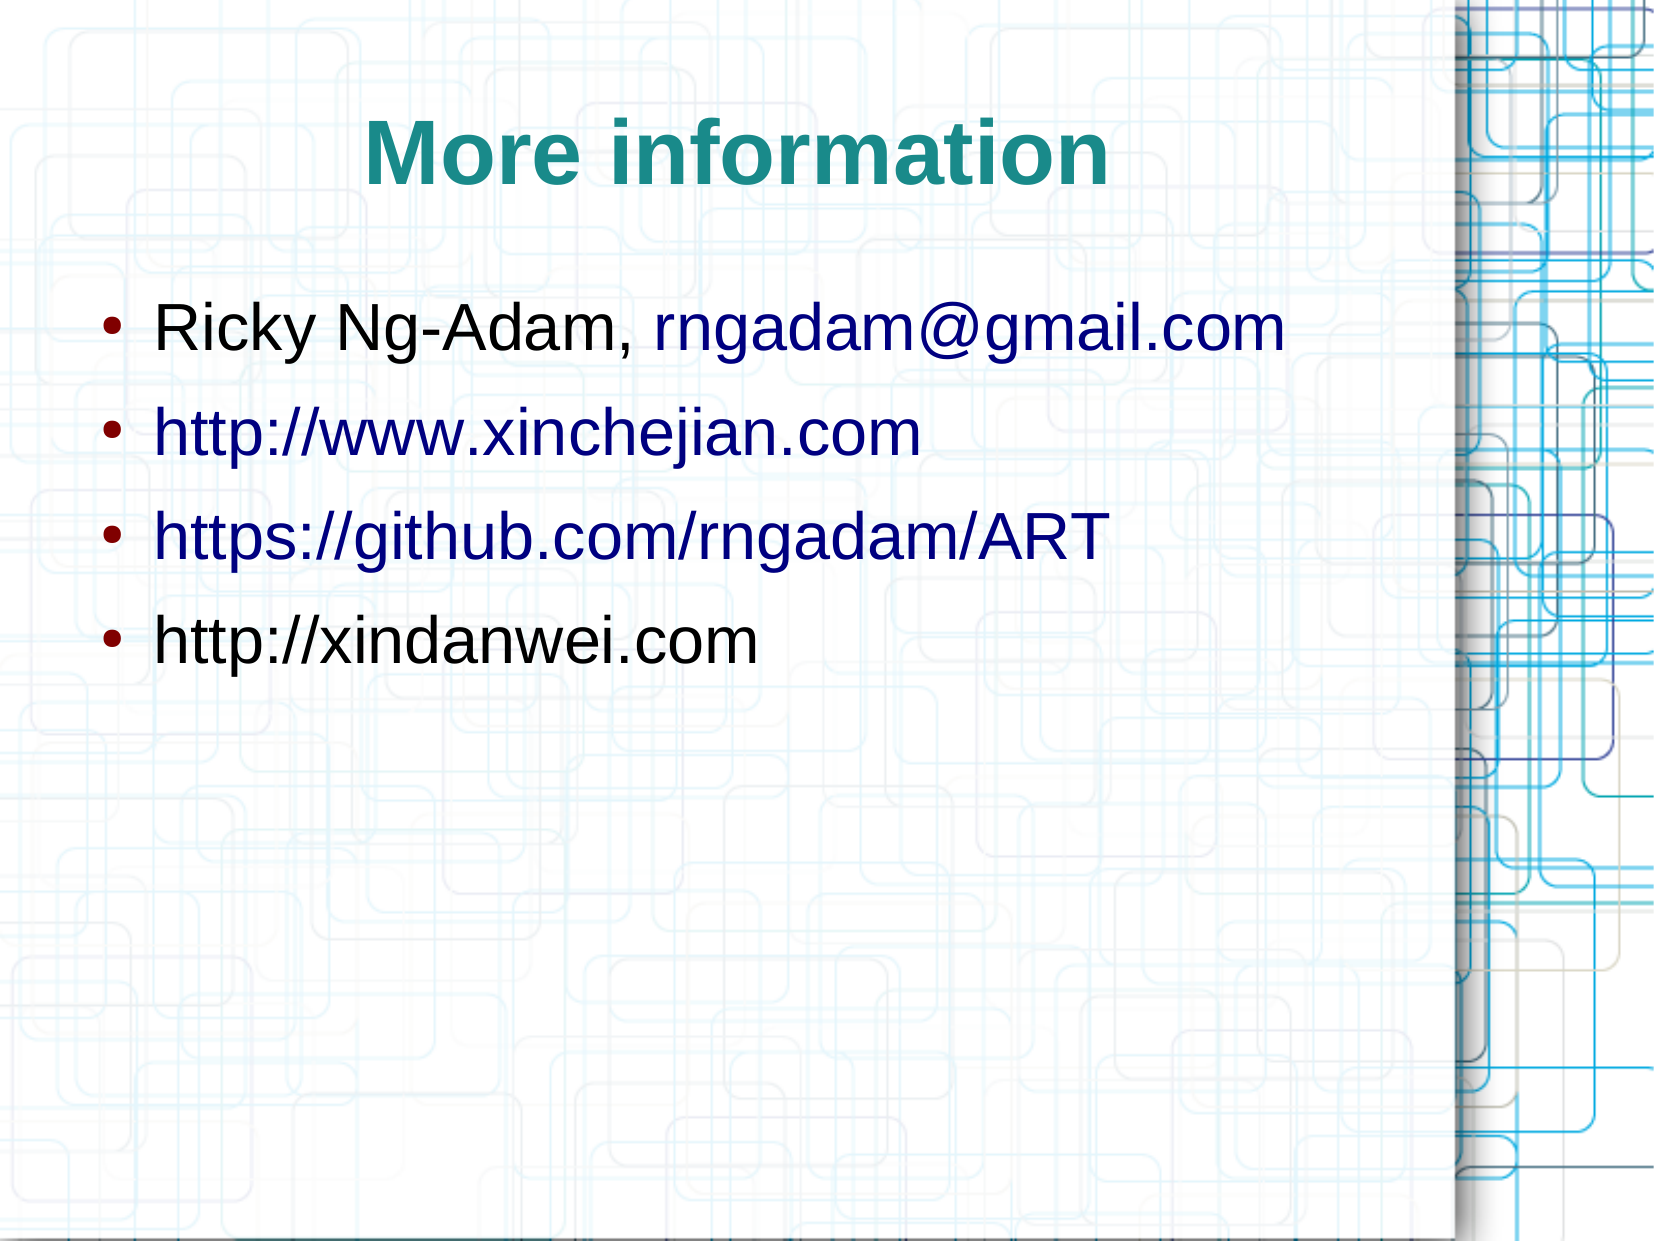

# More information
Ricky Ng-Adam, rngadam@gmail.com
http://www.xinchejian.com
https://github.com/rngadam/ART
http://xindanwei.com